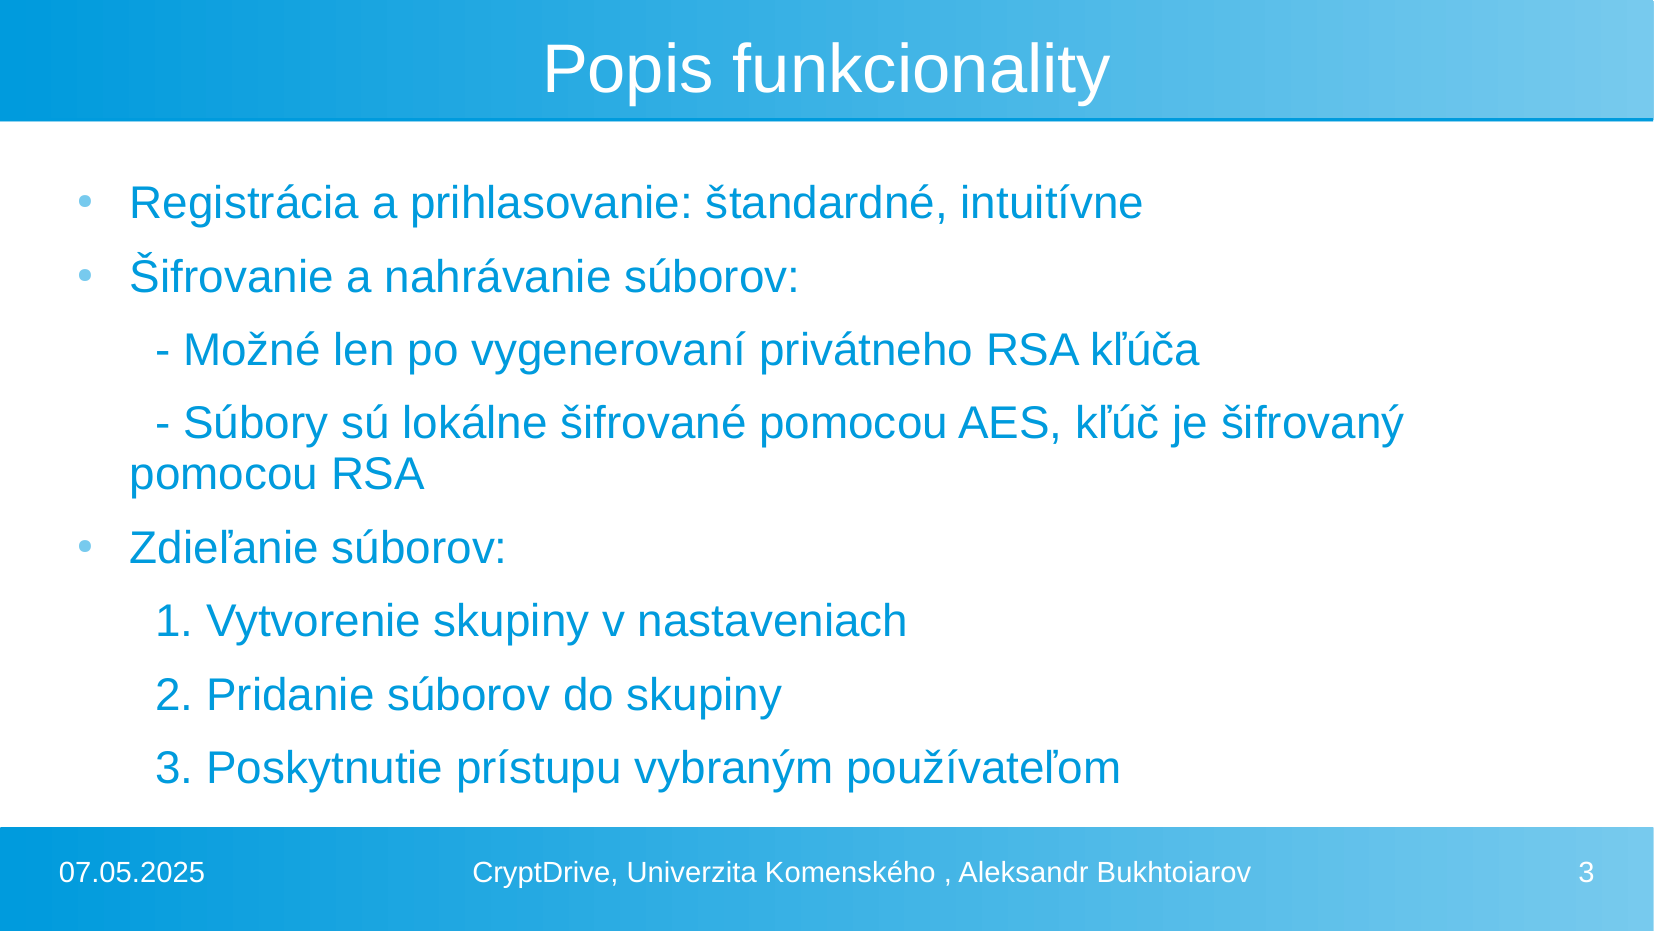

# Popis funkcionality
Registrácia a prihlasovanie: štandardné, intuitívne
Šifrovanie a nahrávanie súborov:
 - Možné len po vygenerovaní privátneho RSA kľúča
 - Súbory sú lokálne šifrované pomocou AES, kľúč je šifrovaný pomocou RSA
Zdieľanie súborov:
 1. Vytvorenie skupiny v nastaveniach
 2. Pridanie súborov do skupiny
 3. Poskytnutie prístupu vybraným používateľom
3